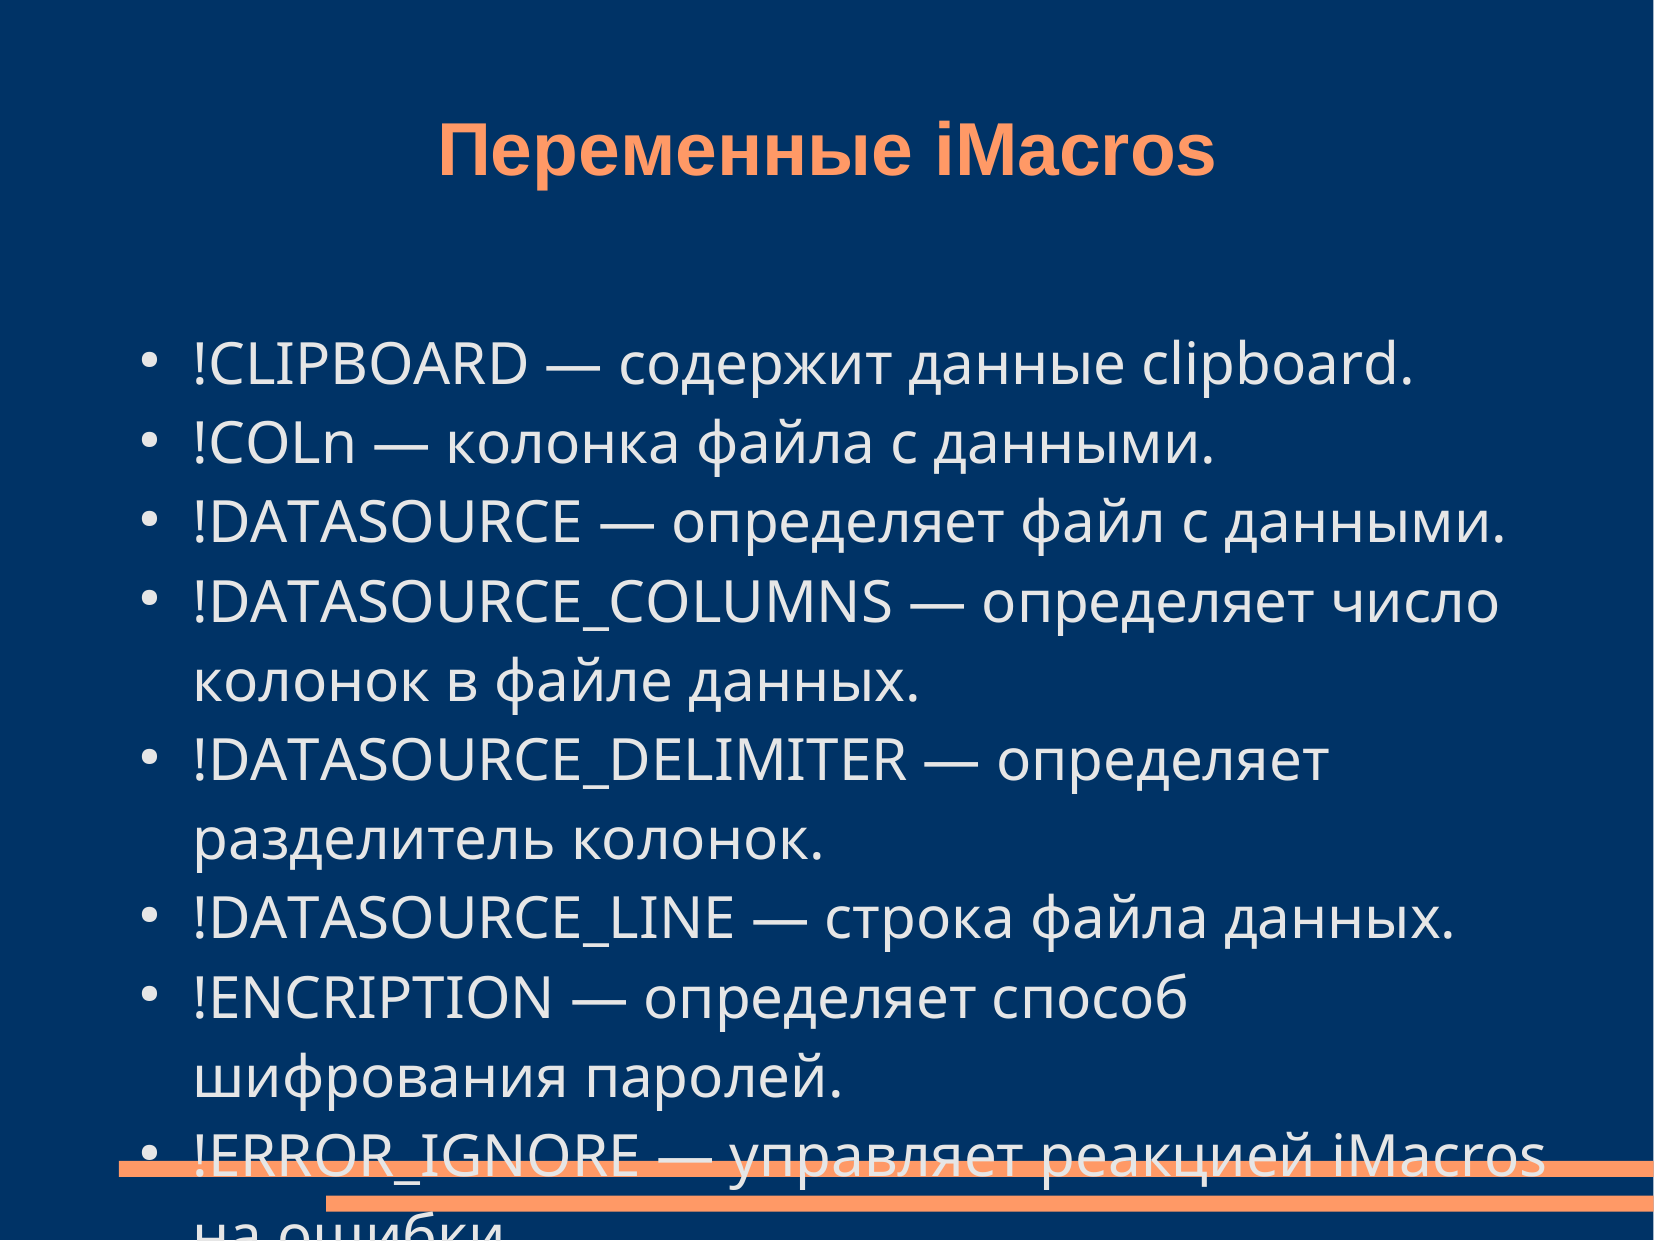

# Переменные iMacros
!CLIPBOARD — содержит данные clipboard.
!COLn — колонка файла с данными.
!DATASOURCE — определяет файл с данными.
!DATASOURCE_COLUMNS — определяет число колонок в файле данных.
!DATASOURCE_DELIMITER — определяет разделитель колонок.
!DATASOURCE_LINE — строка файла данных.
!ENCRIPTION — определяет способ шифрования паролей.
!ERROR_IGNORE — управляет реакцией iMacros на ошибки.